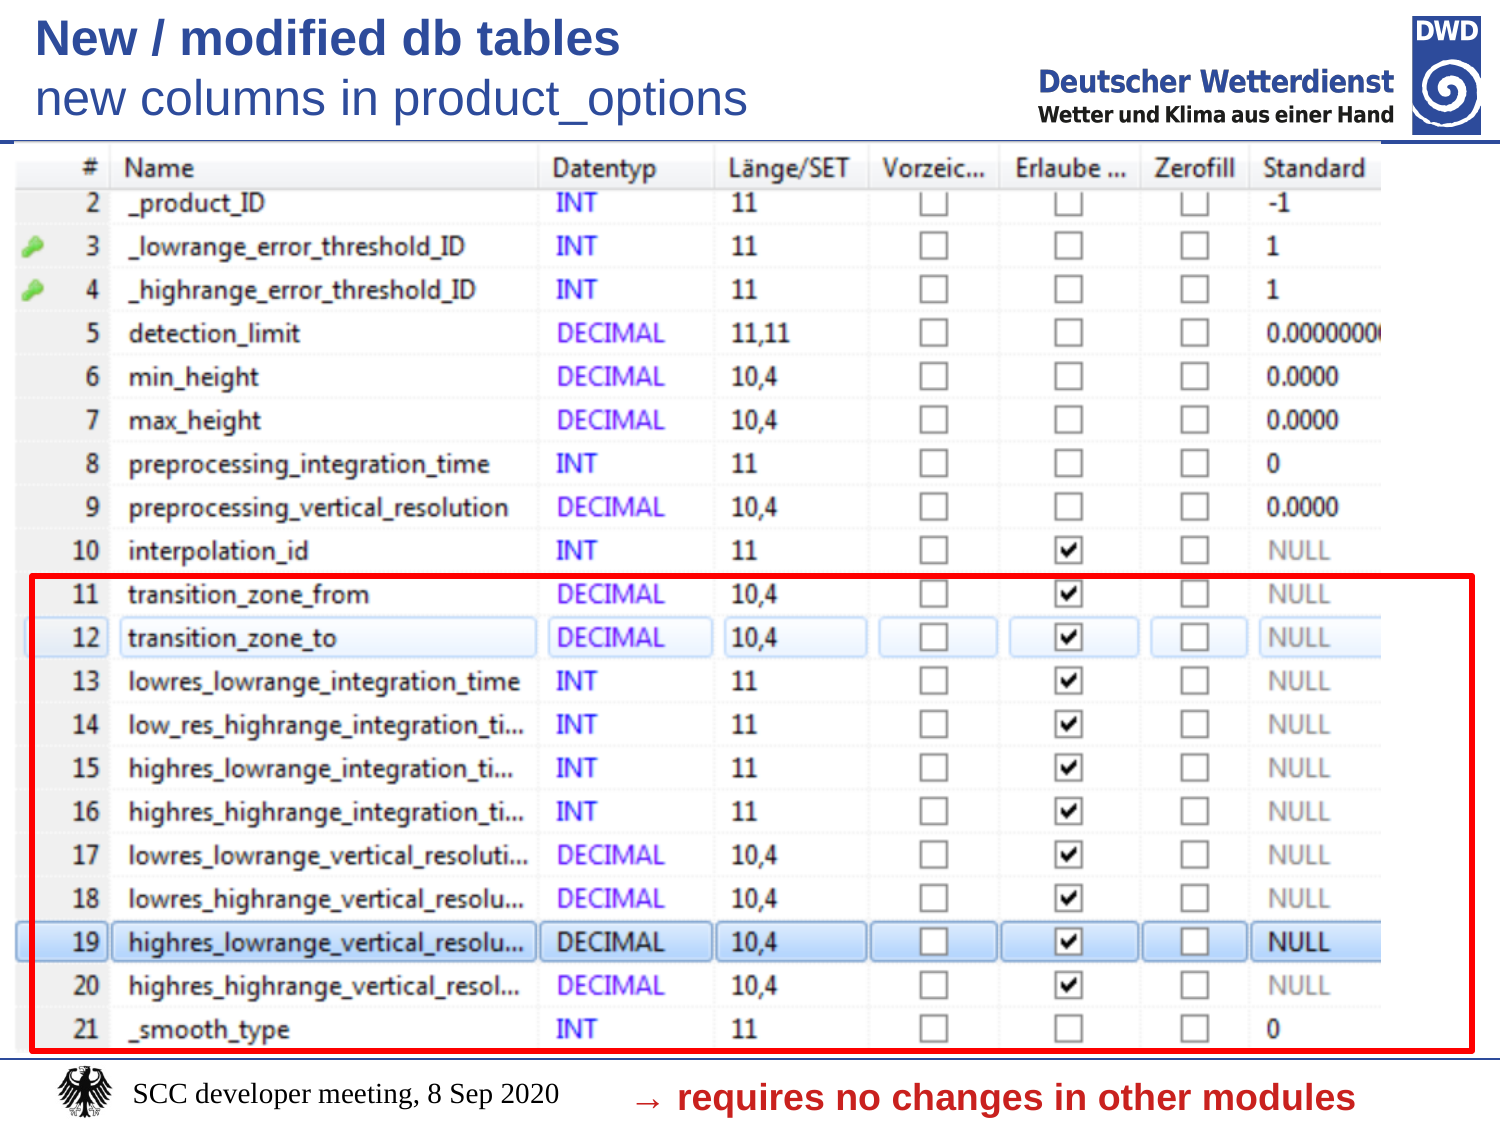

New / modified db tables
new columns in product_options
→ requires no changes in other modules